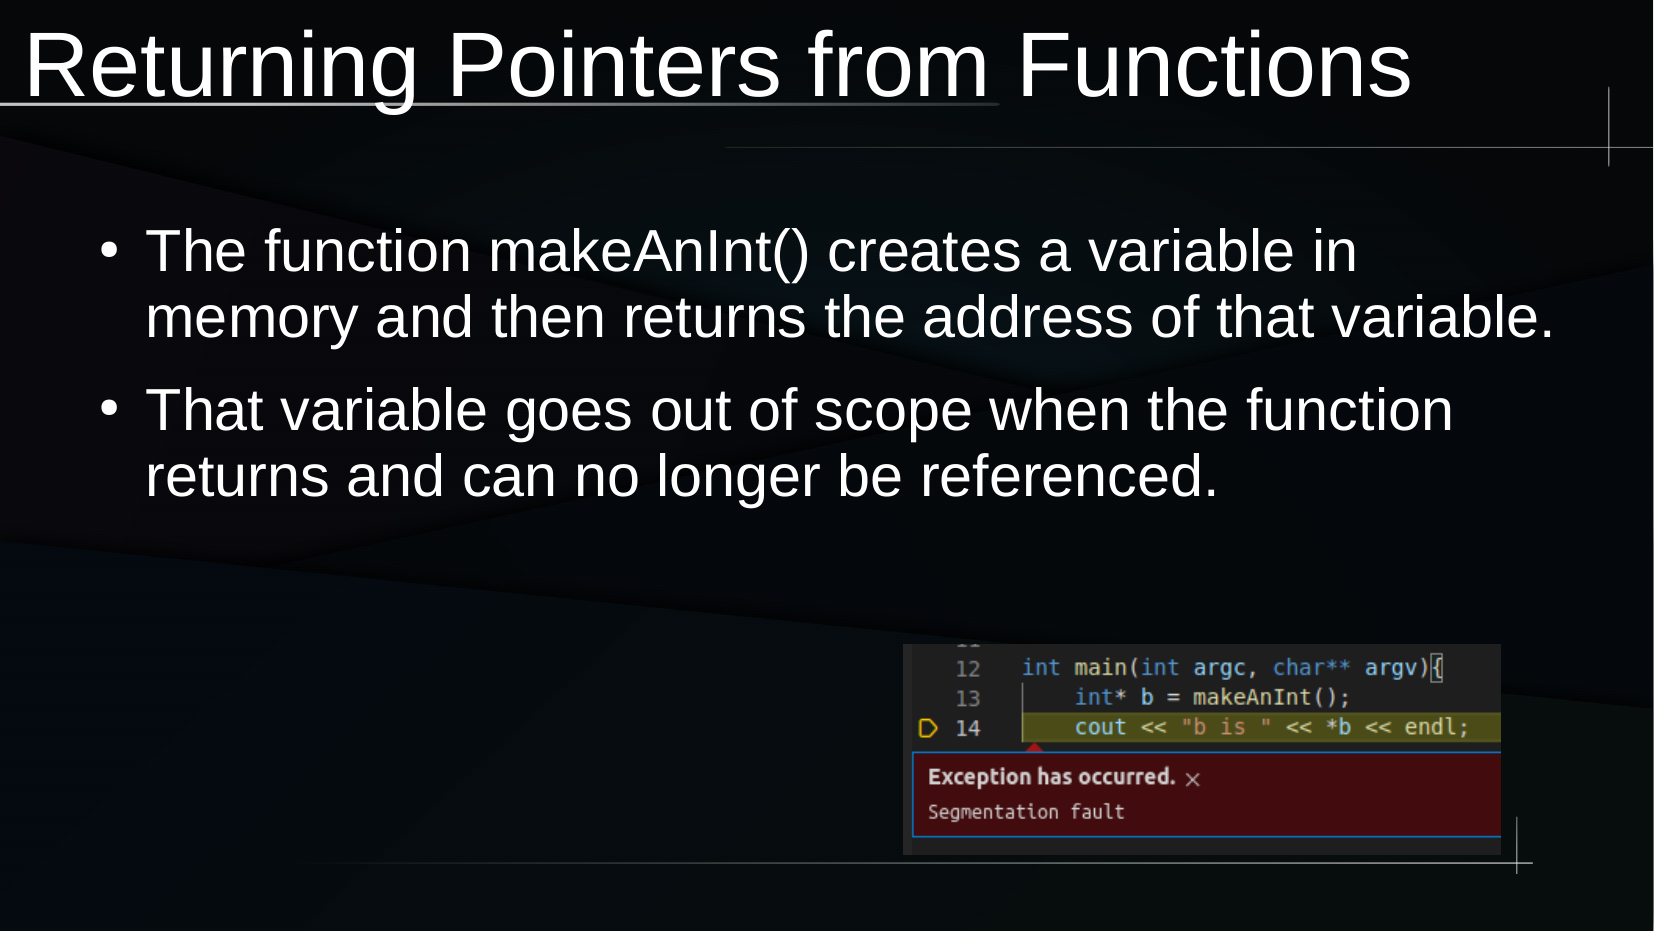

# Returning Pointers from Functions
The function makeAnInt() creates a variable in memory and then returns the address of that variable.
That variable goes out of scope when the function returns and can no longer be referenced.